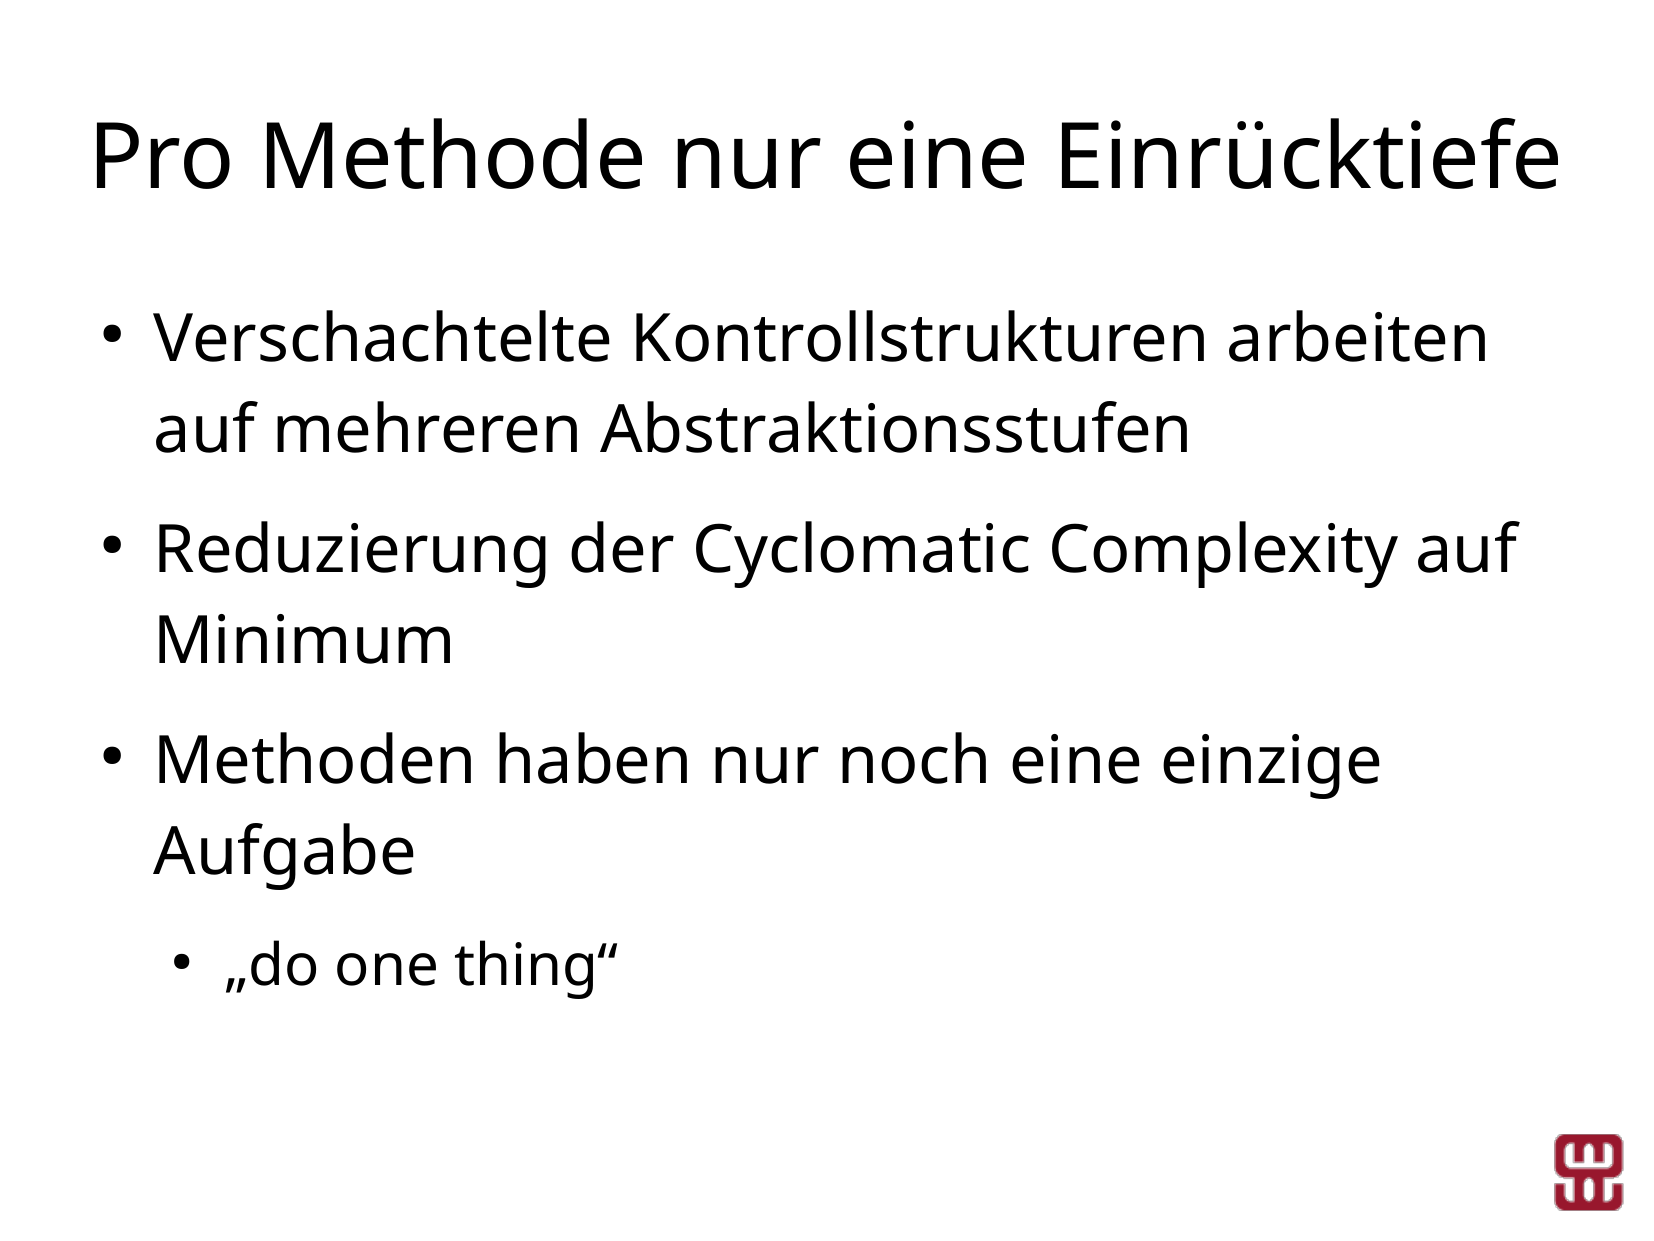

# Pro Methode nur eine Einrücktiefe
Verschachtelte Kontrollstrukturen arbeiten auf mehreren Abstraktionsstufen
Reduzierung der Cyclomatic Complexity auf Minimum
Methoden haben nur noch eine einzige Aufgabe
„do one thing“